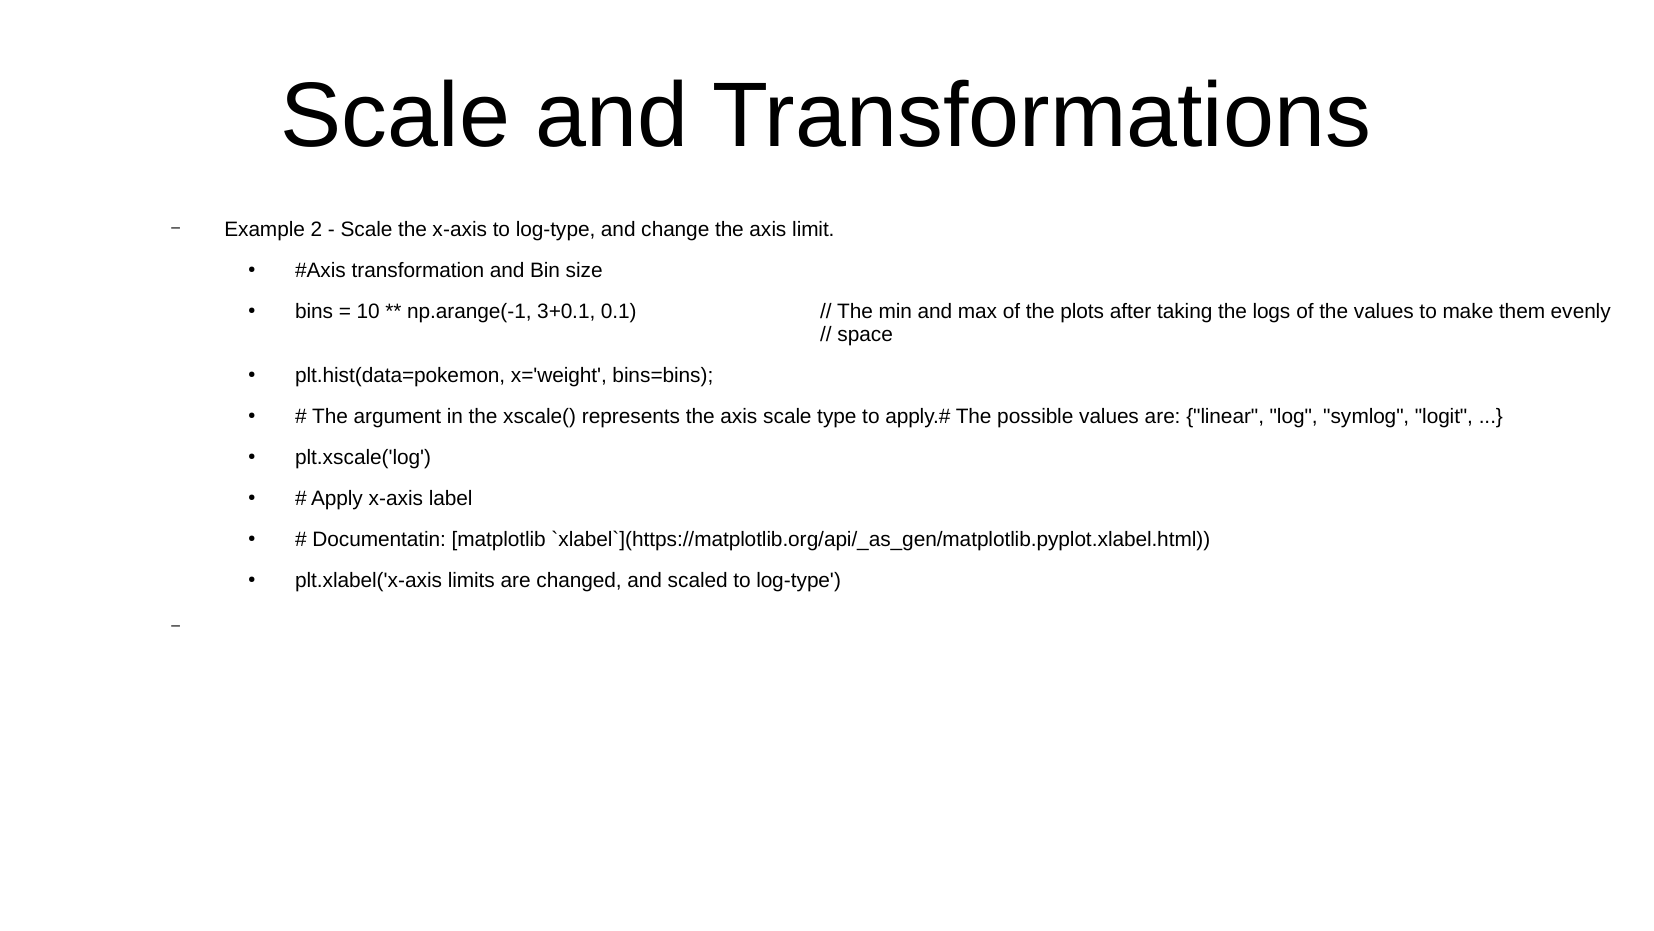

# Scale and Transformations
Example 2 - Scale the x-axis to log-type, and change the axis limit.
#Axis transformation and Bin size
bins = 10 ** np.arange(-1, 3+0.1, 0.1)			// The min and max of the plots after taking the logs of the values to make them evenly 	 	 	 	 	 	 	// space
plt.hist(data=pokemon, x='weight', bins=bins);
# The argument in the xscale() represents the axis scale type to apply.# The possible values are: {"linear", "log", "symlog", "logit", ...}
plt.xscale('log')
# Apply x-axis label
# Documentatin: [matplotlib `xlabel`](https://matplotlib.org/api/_as_gen/matplotlib.pyplot.xlabel.html))
plt.xlabel('x-axis limits are changed, and scaled to log-type')